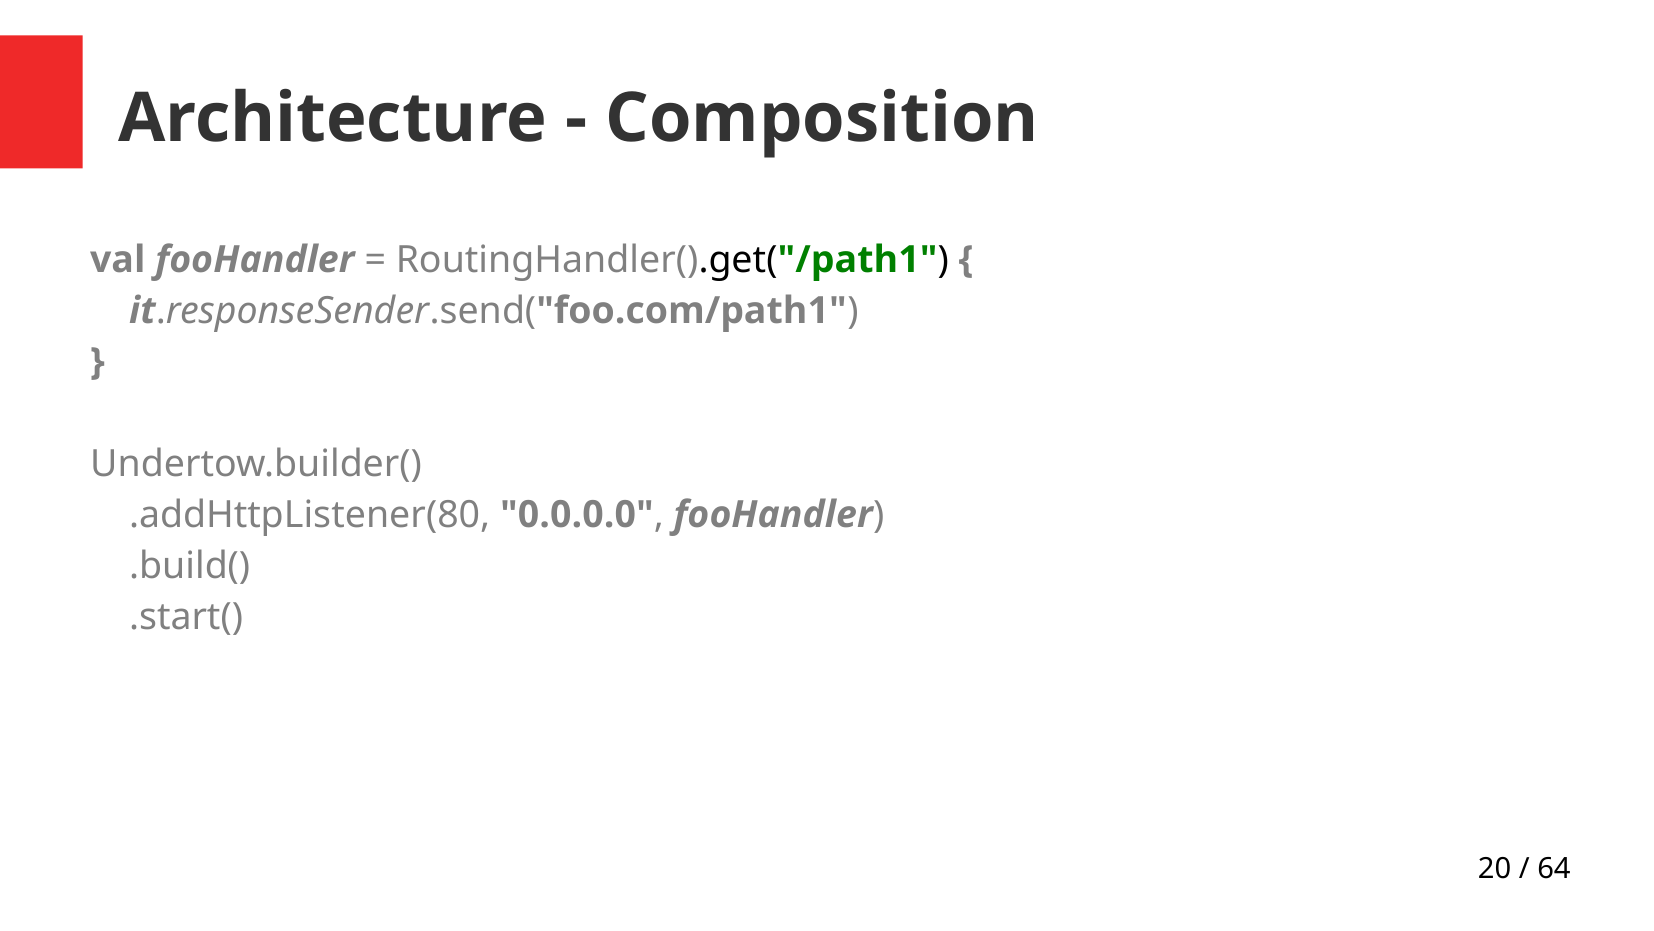

# Architecture - Composition
val fooHandler = RoutingHandler().get("/path1") {
 it.responseSender.send("foo.com/path1")
}
Undertow.builder()
 .addHttpListener(80, "0.0.0.0", fooHandler)
 .build()
 .start()
20